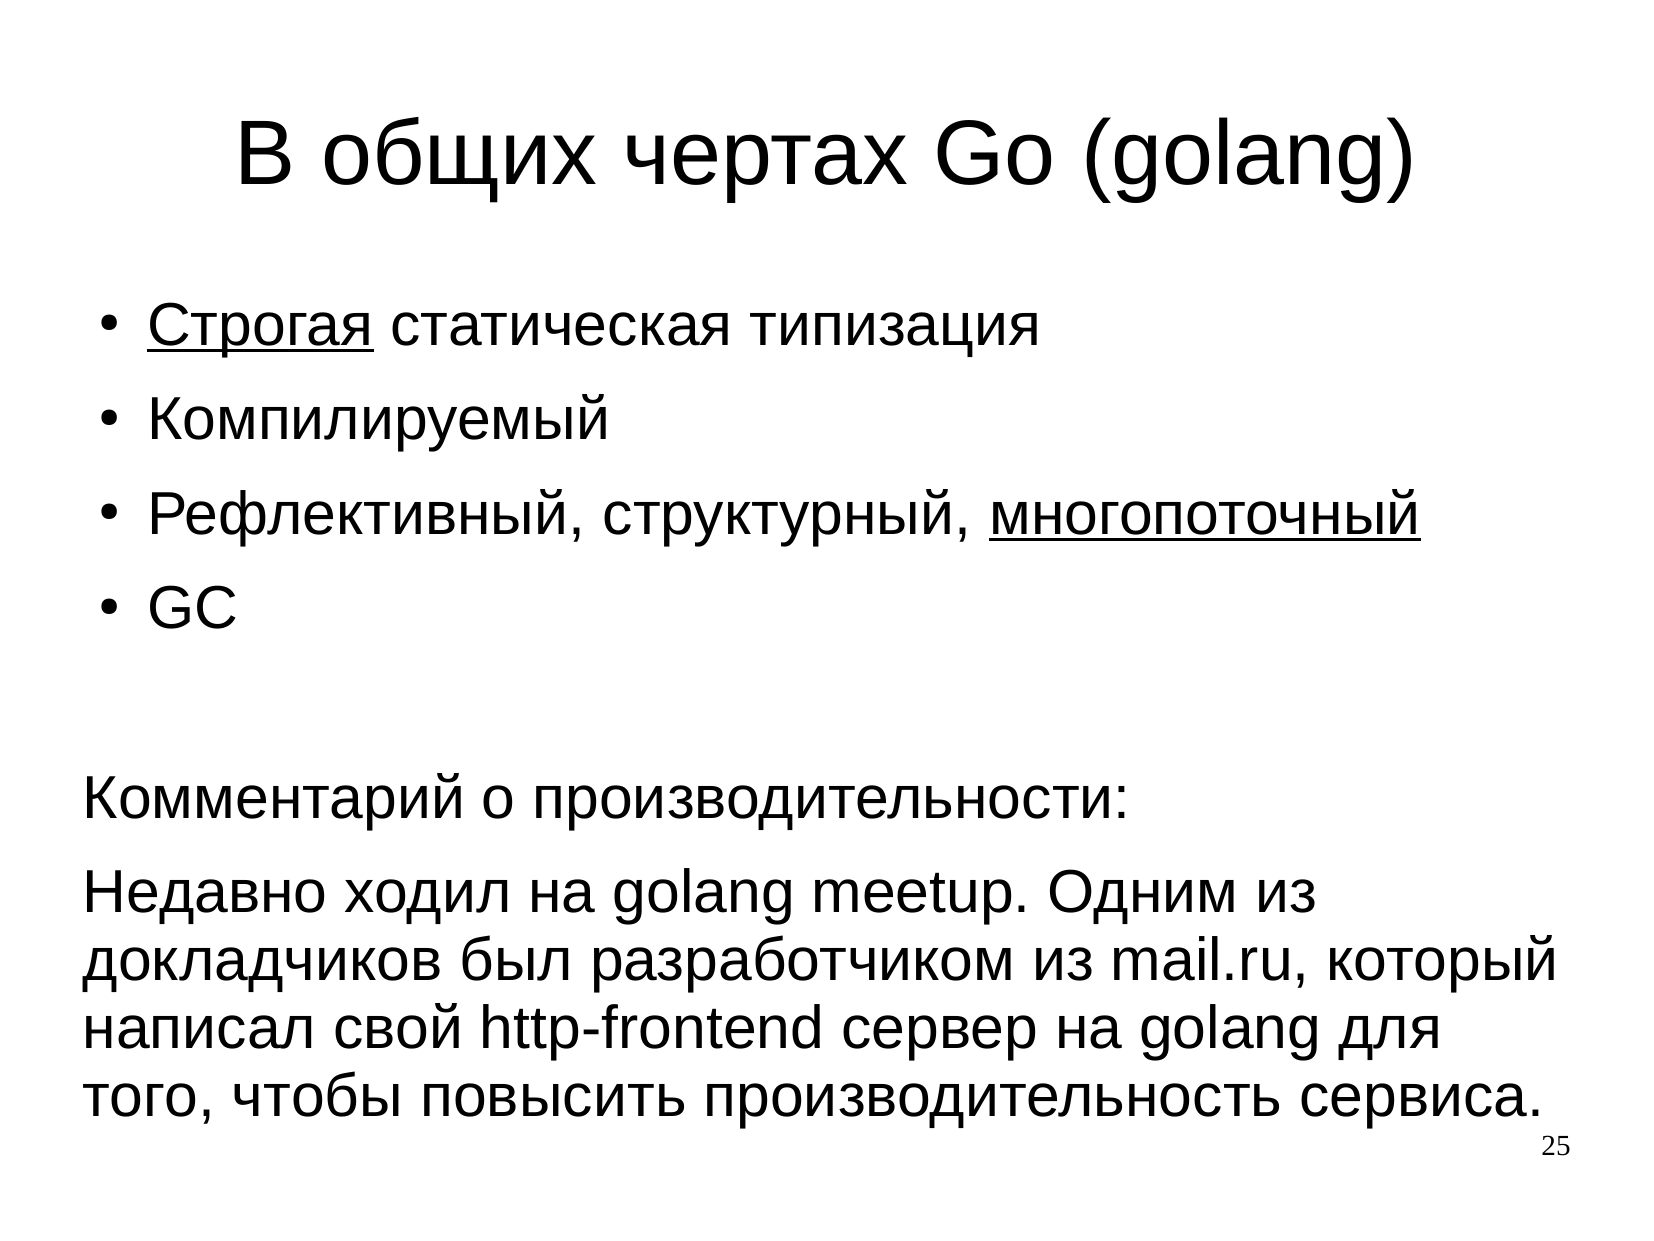

# В общих чертах Go (golang)
Строгая статическая типизация
Компилируемый
Рефлективный, структурный, многопоточный
GC
Комментарий о производительности:
Недавно ходил на golang meetup. Одним из докладчиков был разработчиком из mail.ru, который написал свой http-frontend сервер на golang для того, чтобы повысить производительность сервиса.
25